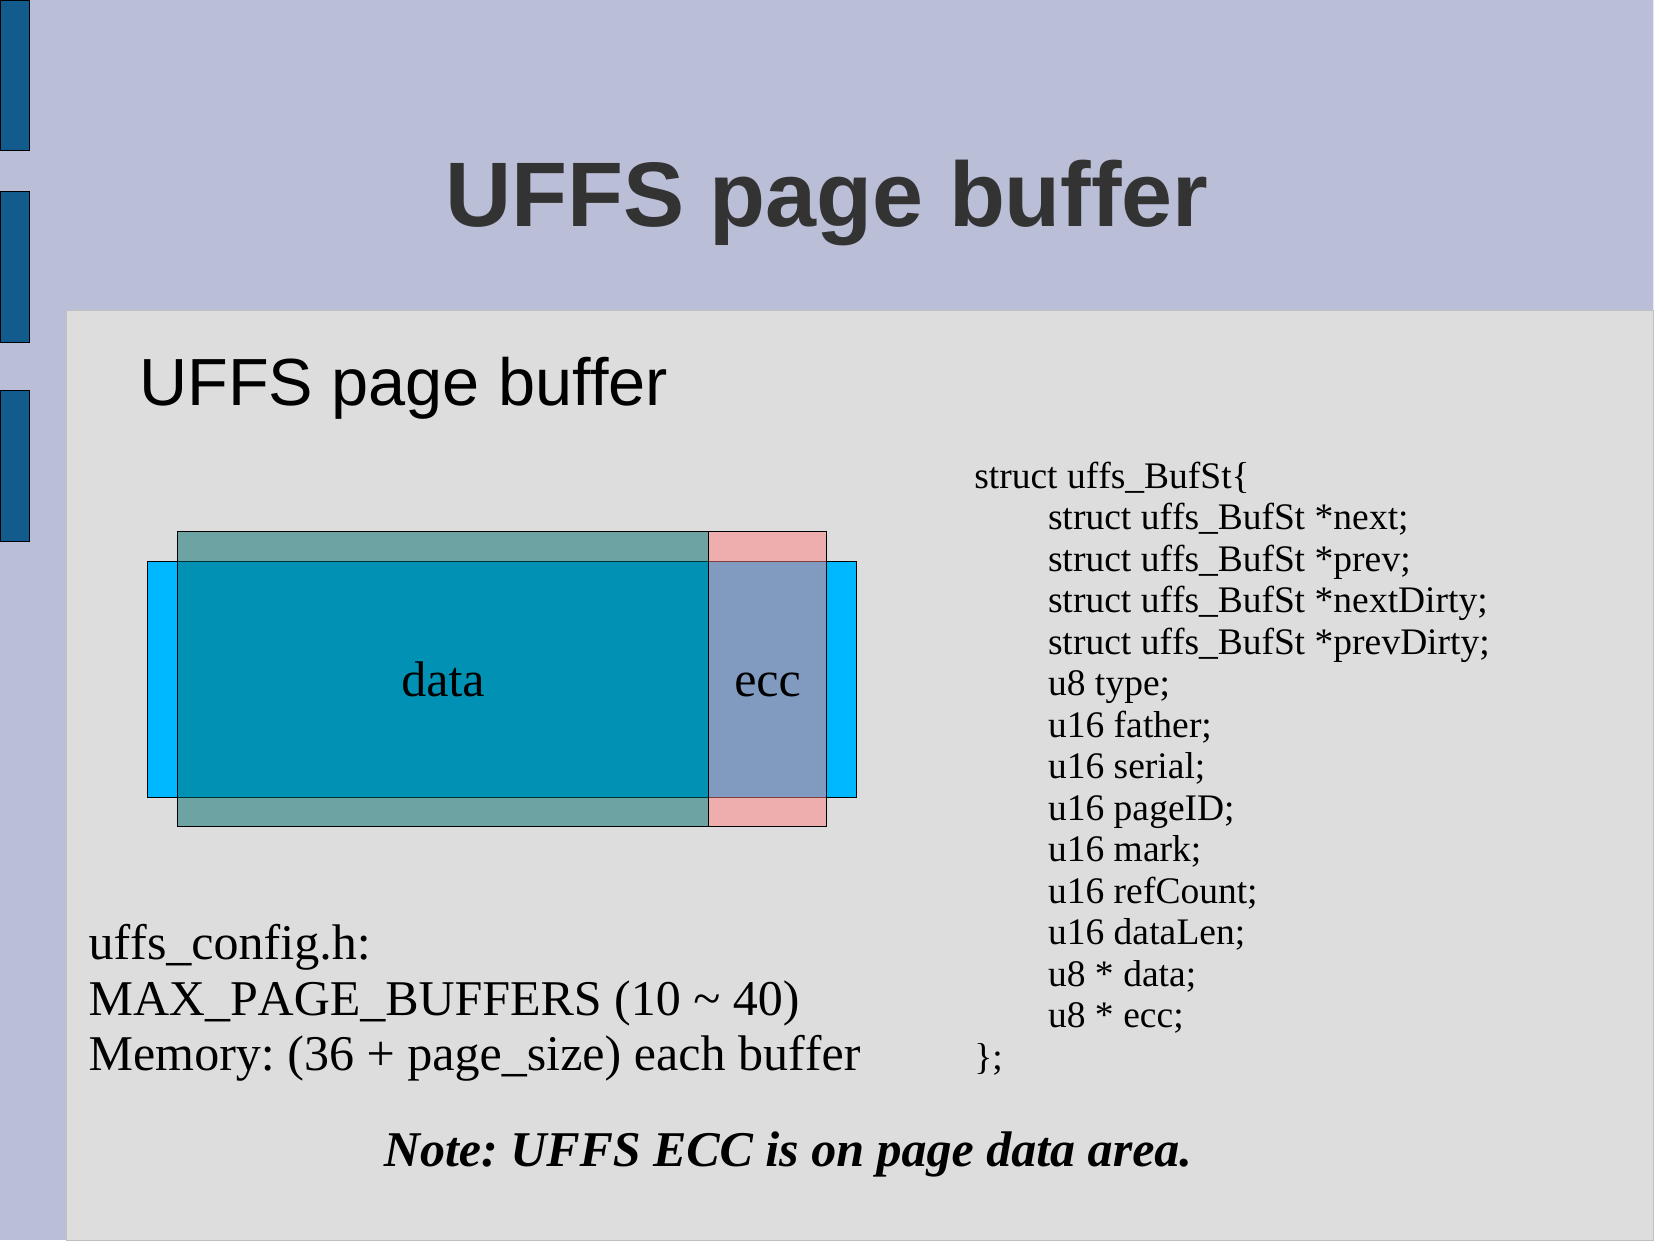

# UFFS page buffer
UFFS page buffer
struct uffs_BufSt{
	struct uffs_BufSt *next;
	struct uffs_BufSt *prev;
	struct uffs_BufSt *nextDirty;
	struct uffs_BufSt *prevDirty;
	u8 type;
	u16 father;
	u16 serial;
	u16 pageID;
	u16 mark;
	u16 refCount;
	u16 dataLen;
	u8 * data;
	u8 * ecc;
};
data
ecc
uffs_config.h:
MAX_PAGE_BUFFERS (10 ~ 40)
Memory: (36 + page_size) each buffer
Note: UFFS ECC is on page data area.